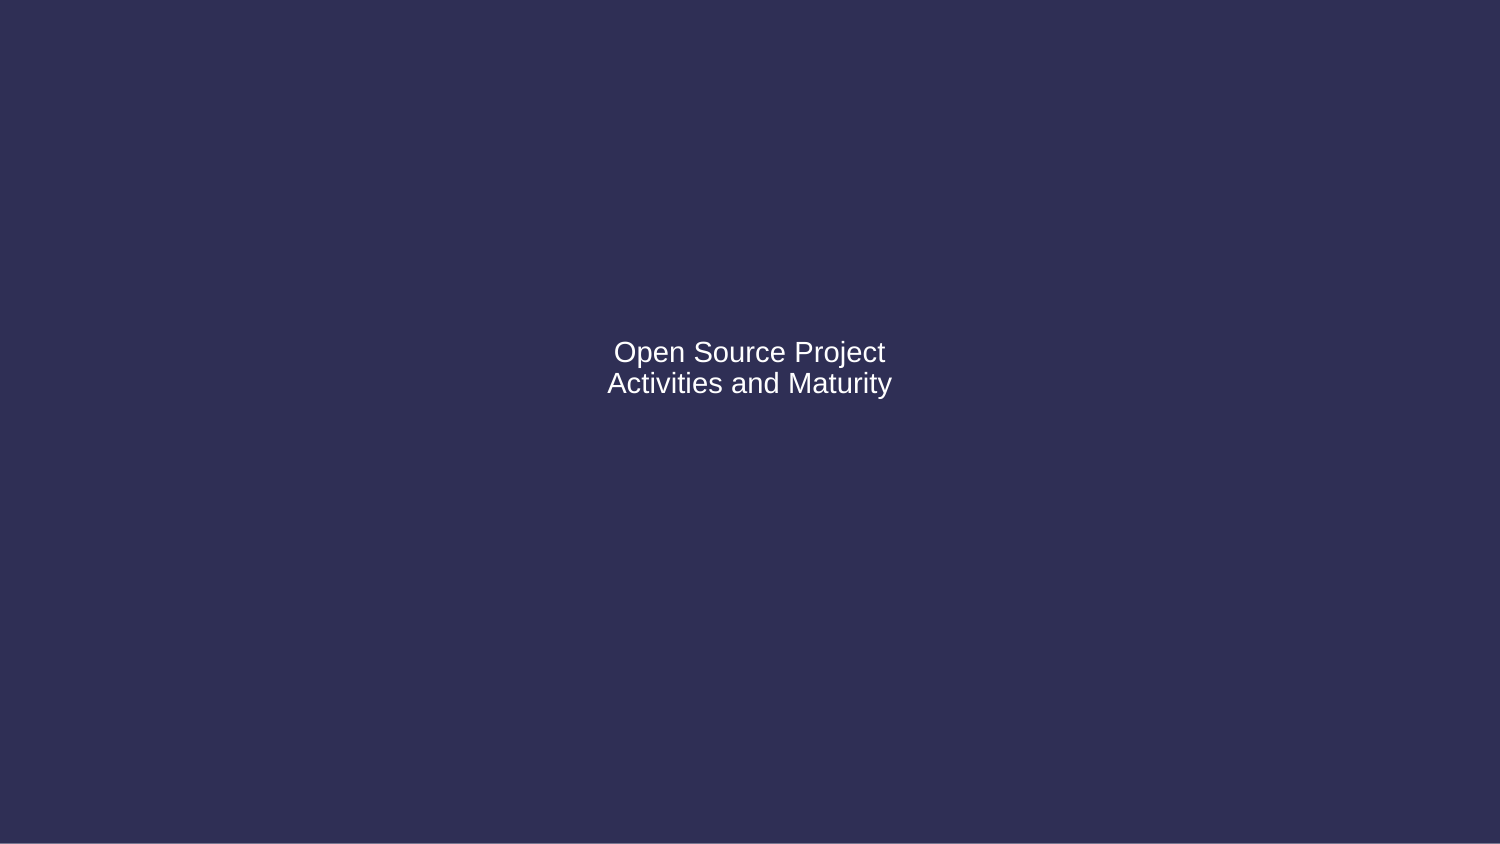

# Open Source Project Activities and Maturity